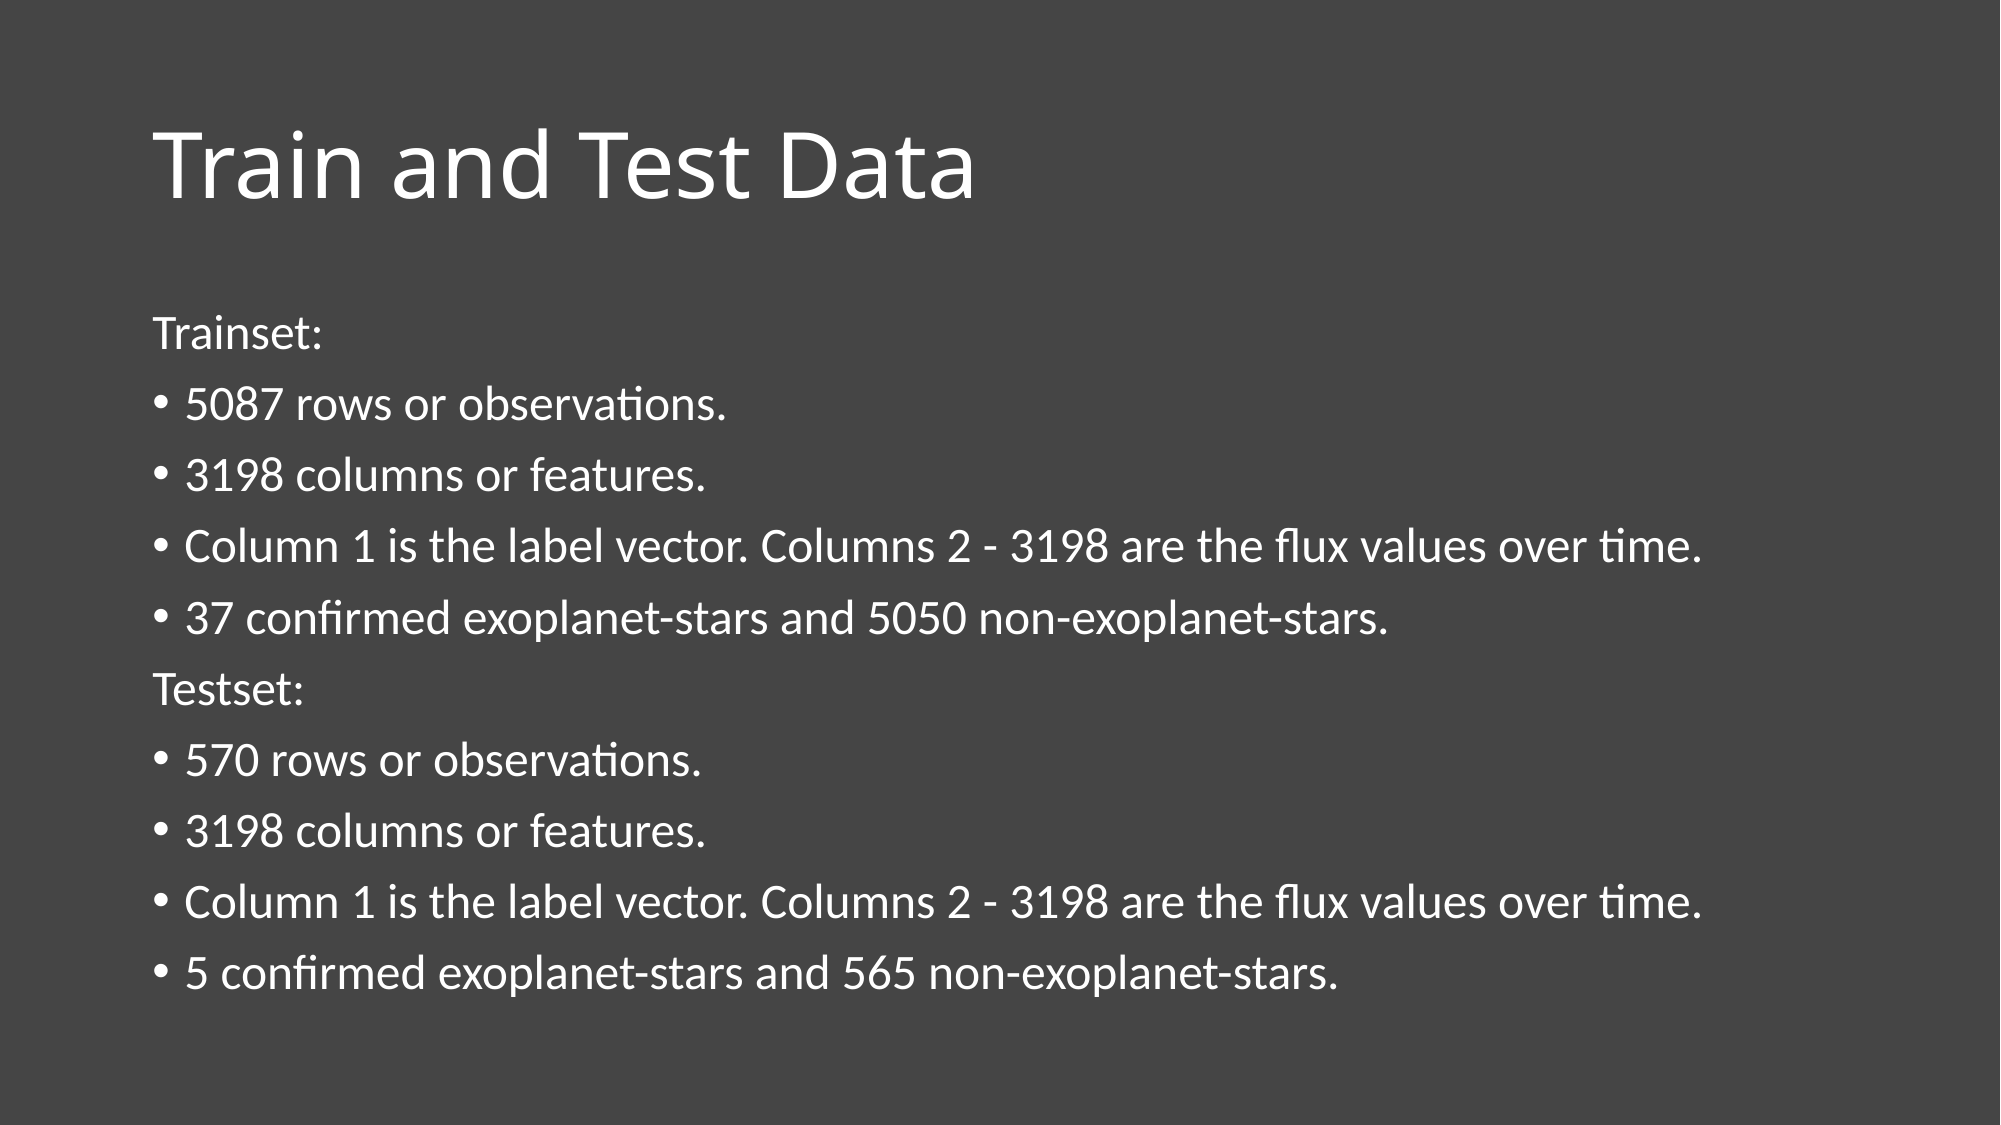

# Train and Test Data
Trainset:
5087 rows or observations.
3198 columns or features.
Column 1 is the label vector. Columns 2 - 3198 are the flux values over time.
37 confirmed exoplanet-stars and 5050 non-exoplanet-stars.
Testset:
570 rows or observations.
3198 columns or features.
Column 1 is the label vector. Columns 2 - 3198 are the flux values over time.
5 confirmed exoplanet-stars and 565 non-exoplanet-stars.